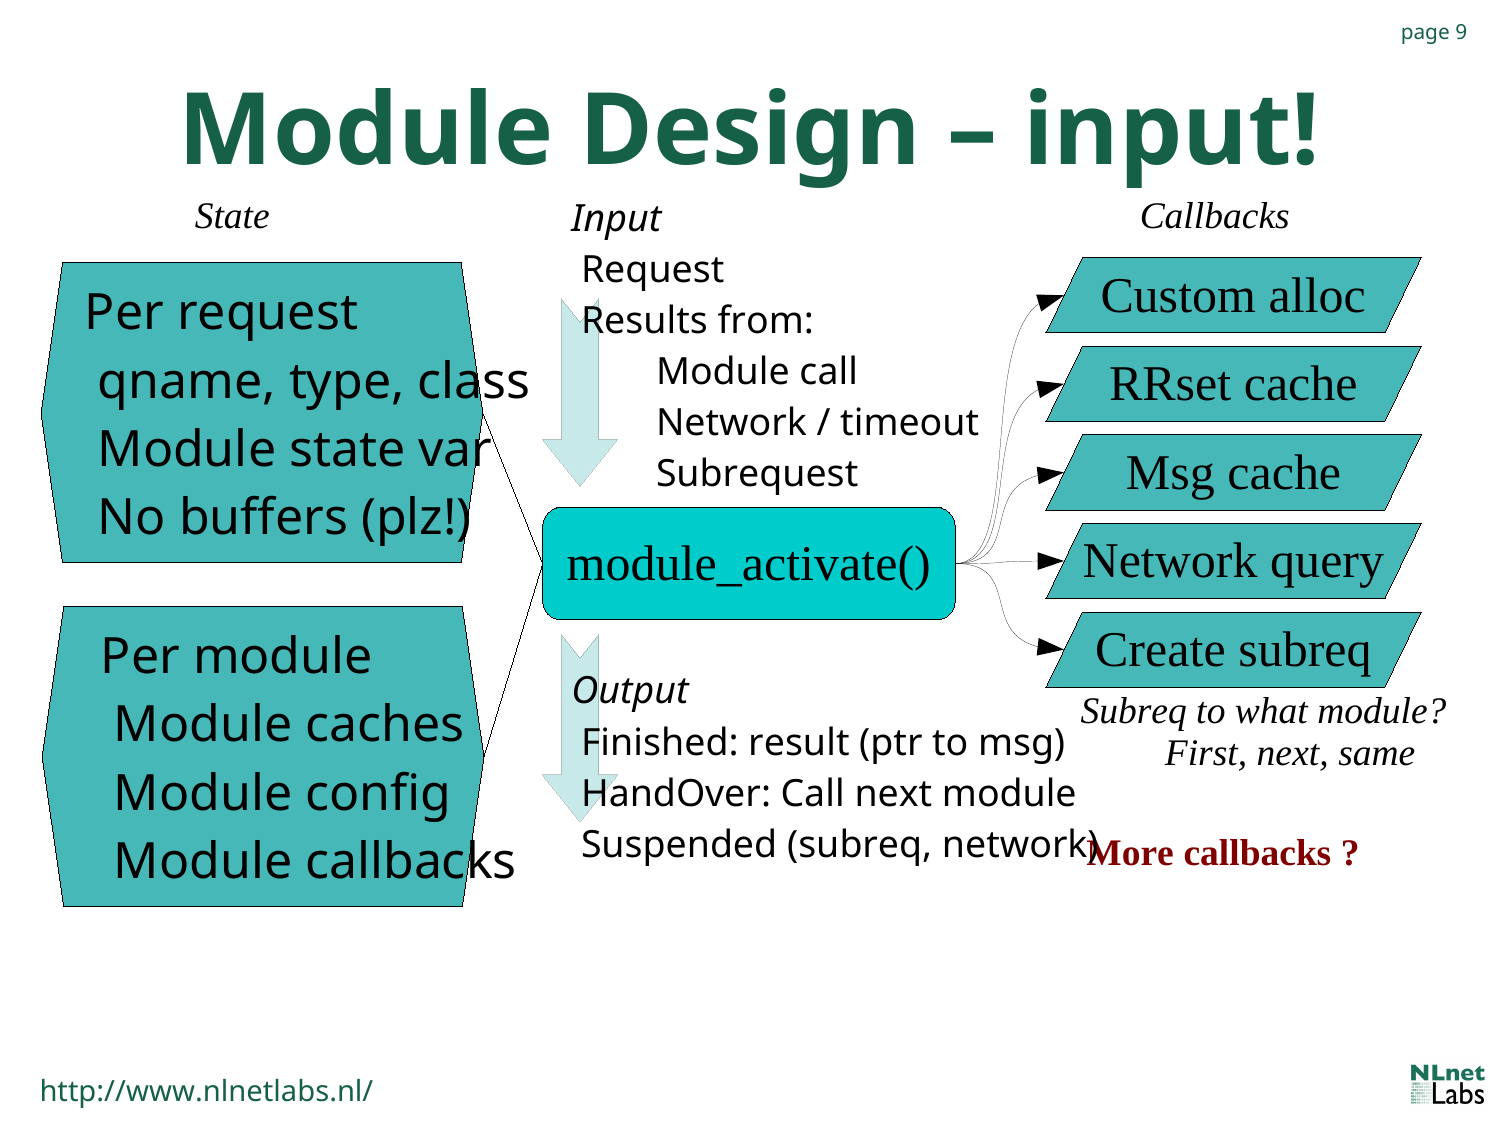

# Module Design – input!
Input
 Request
 Results from:
 Module call
 Network / timeout
 Subrequest
Callbacks
State
Custom alloc
Per request
 qname, type, class
 Module state var
 No buffers (plz!)
RRset cache
Msg cache
module_activate()
Network query
Per module
 Module caches
 Module config
 Module callbacks
Create subreq
Output
 Finished: result (ptr to msg)
 HandOver: Call next module
 Suspended (subreq, network)
Subreq to what module?
 First, next, same
More callbacks ?